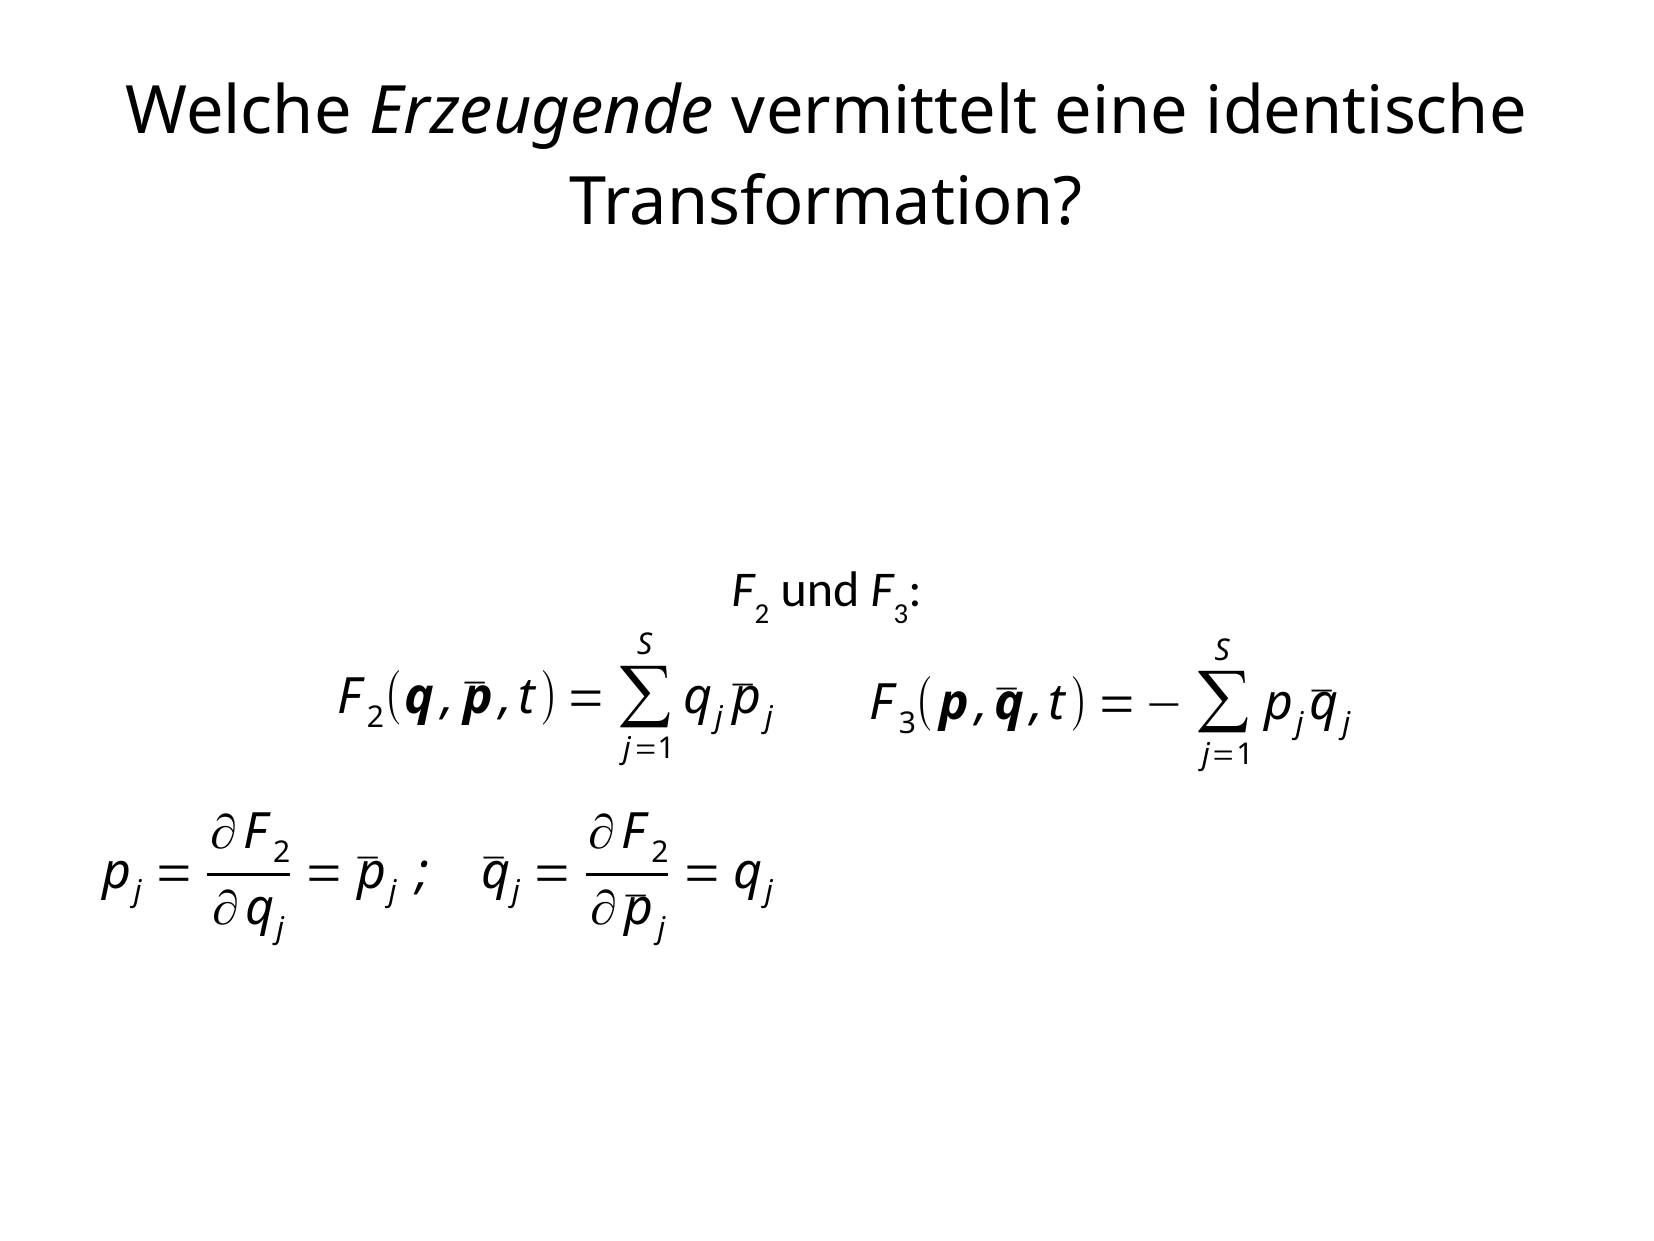

# Welche Erzeugende vermittelt eine identische Transformation?
F2 und F3: